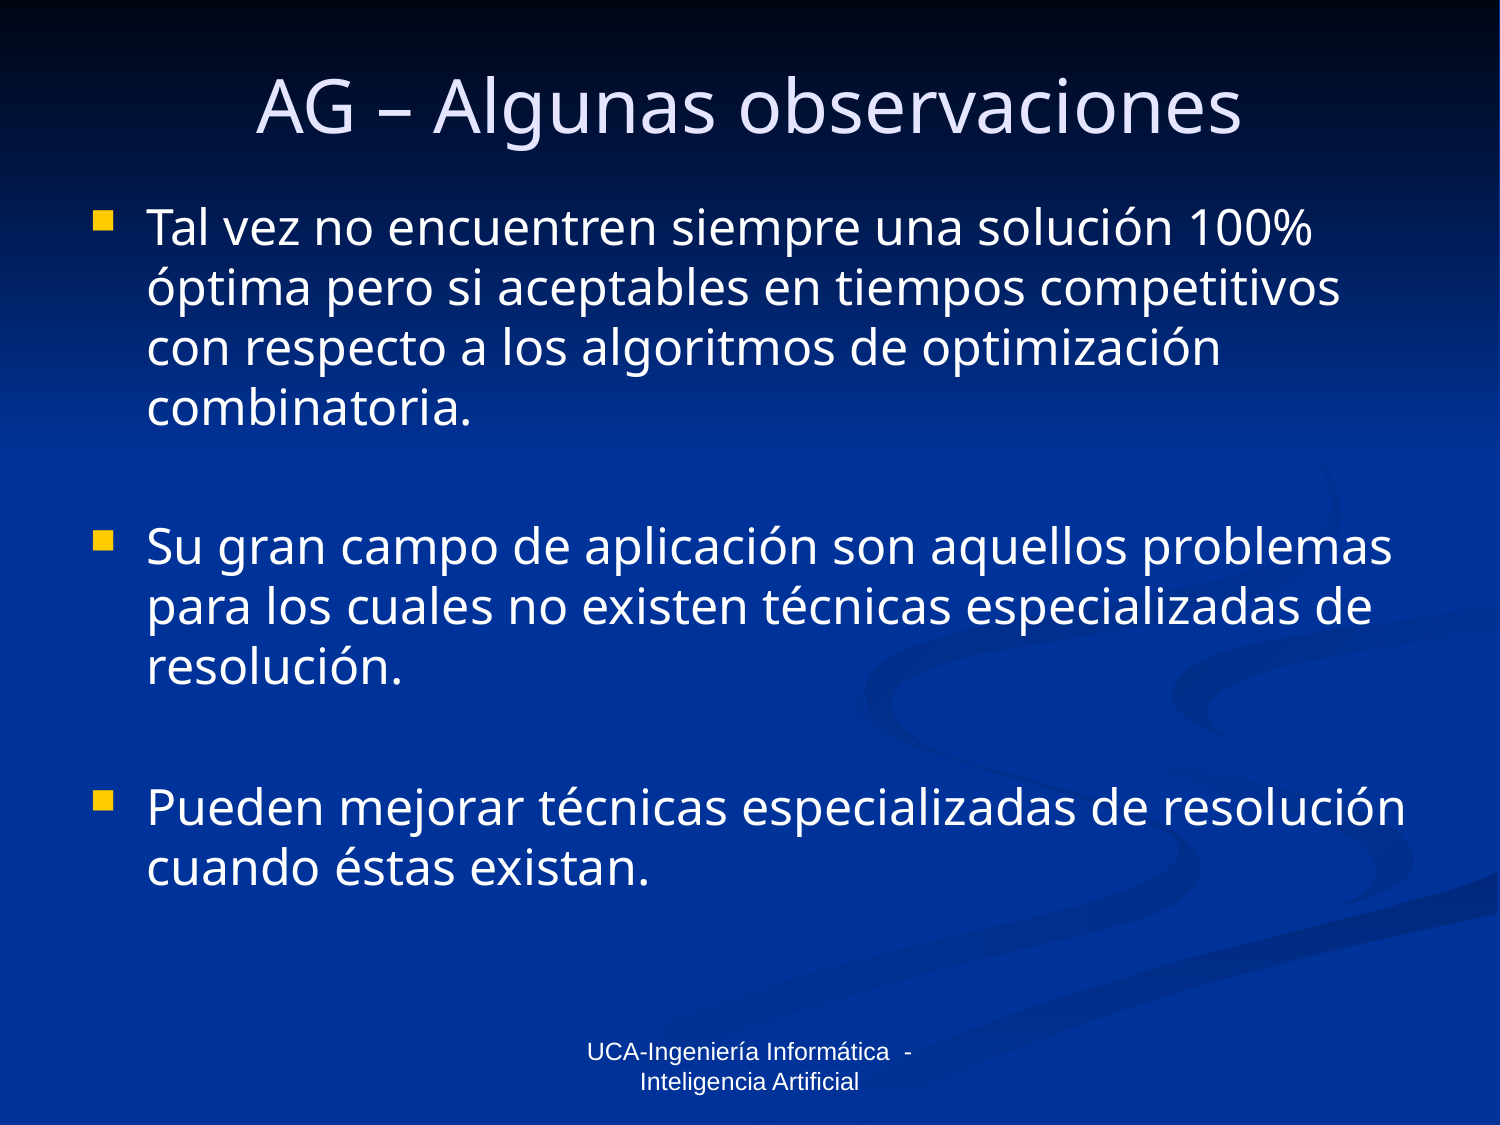

# AG – Algunas observaciones
Tal vez no encuentren siempre una solución 100% óptima pero si aceptables en tiempos competitivos con respecto a los algoritmos de optimización combinatoria.
Su gran campo de aplicación son aquellos problemas para los cuales no existen técnicas especializadas de resolución.
Pueden mejorar técnicas especializadas de resolución cuando éstas existan.
UCA-Ingeniería Informática - Inteligencia Artificial